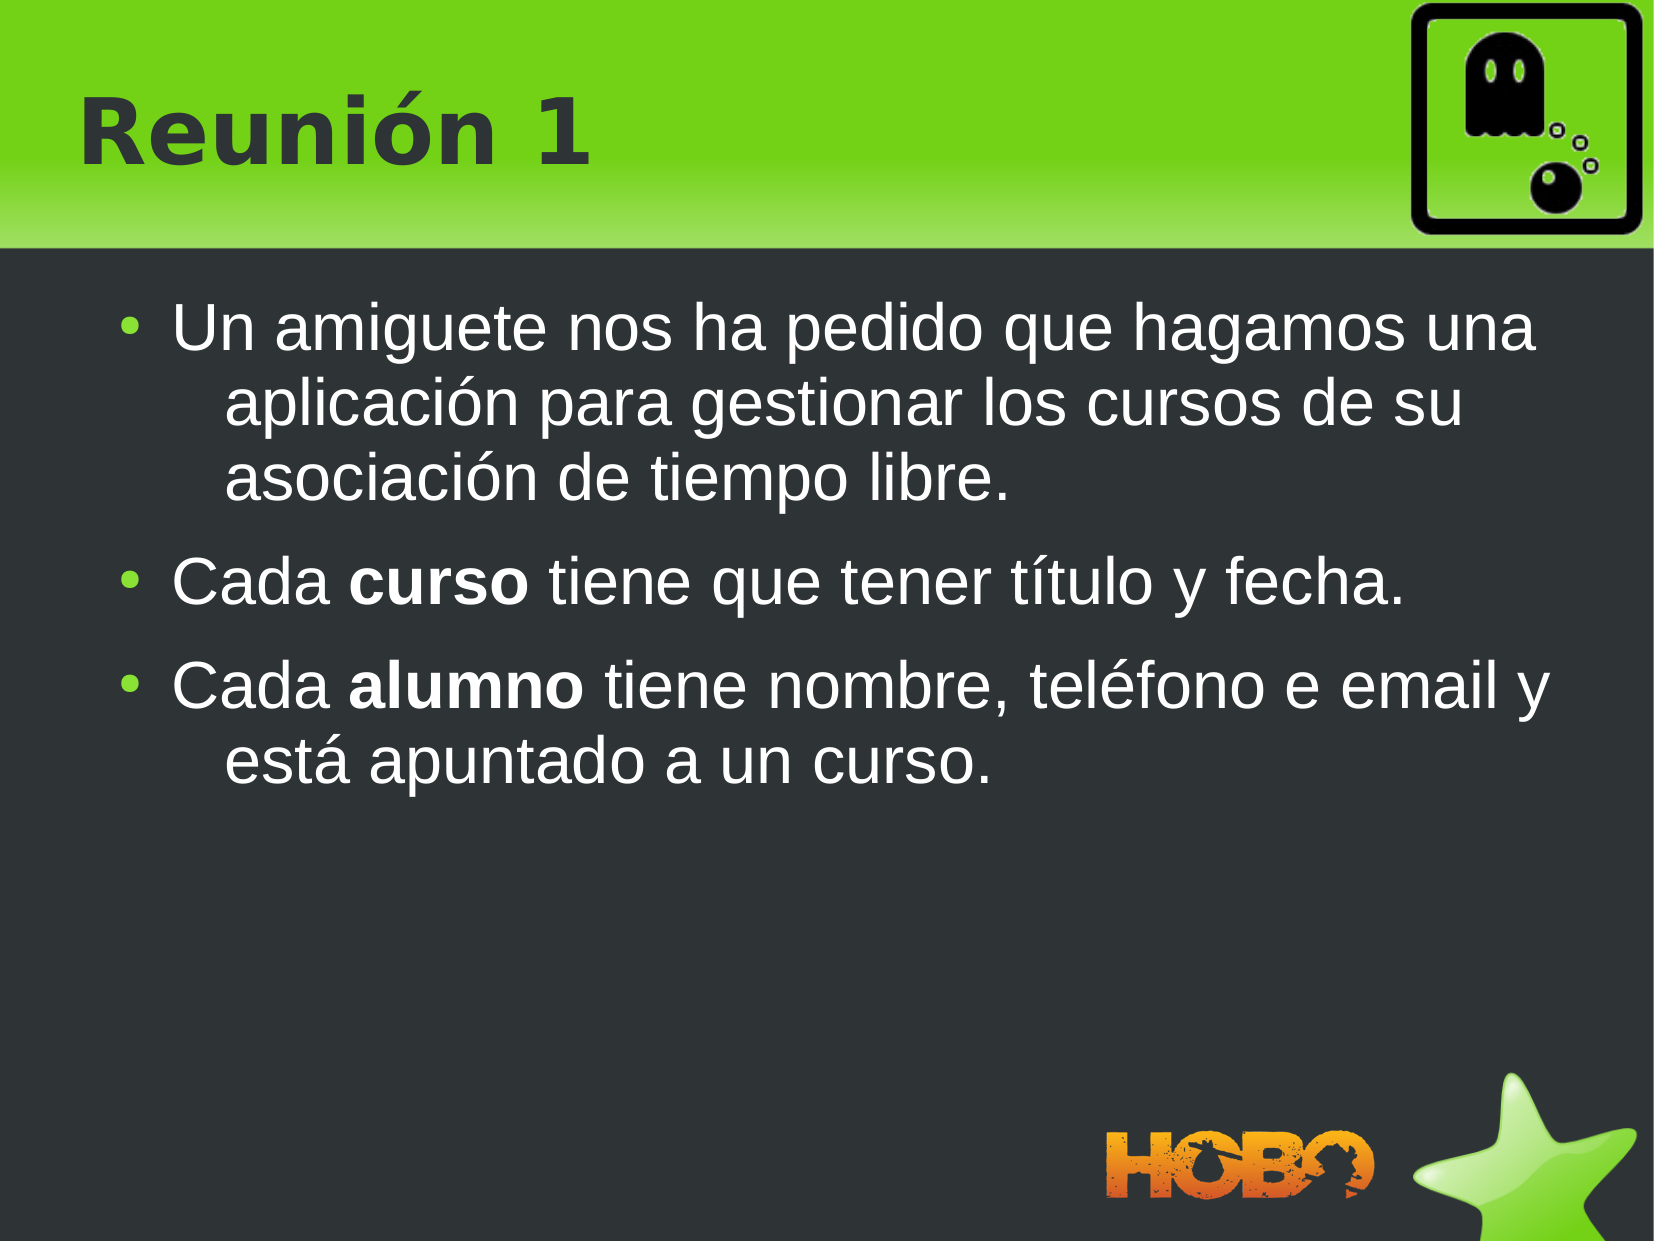

# Reunión 1
Un amiguete nos ha pedido que hagamos una aplicación para gestionar los cursos de su asociación de tiempo libre.
Cada curso tiene que tener título y fecha.
Cada alumno tiene nombre, teléfono e email y está apuntado a un curso.